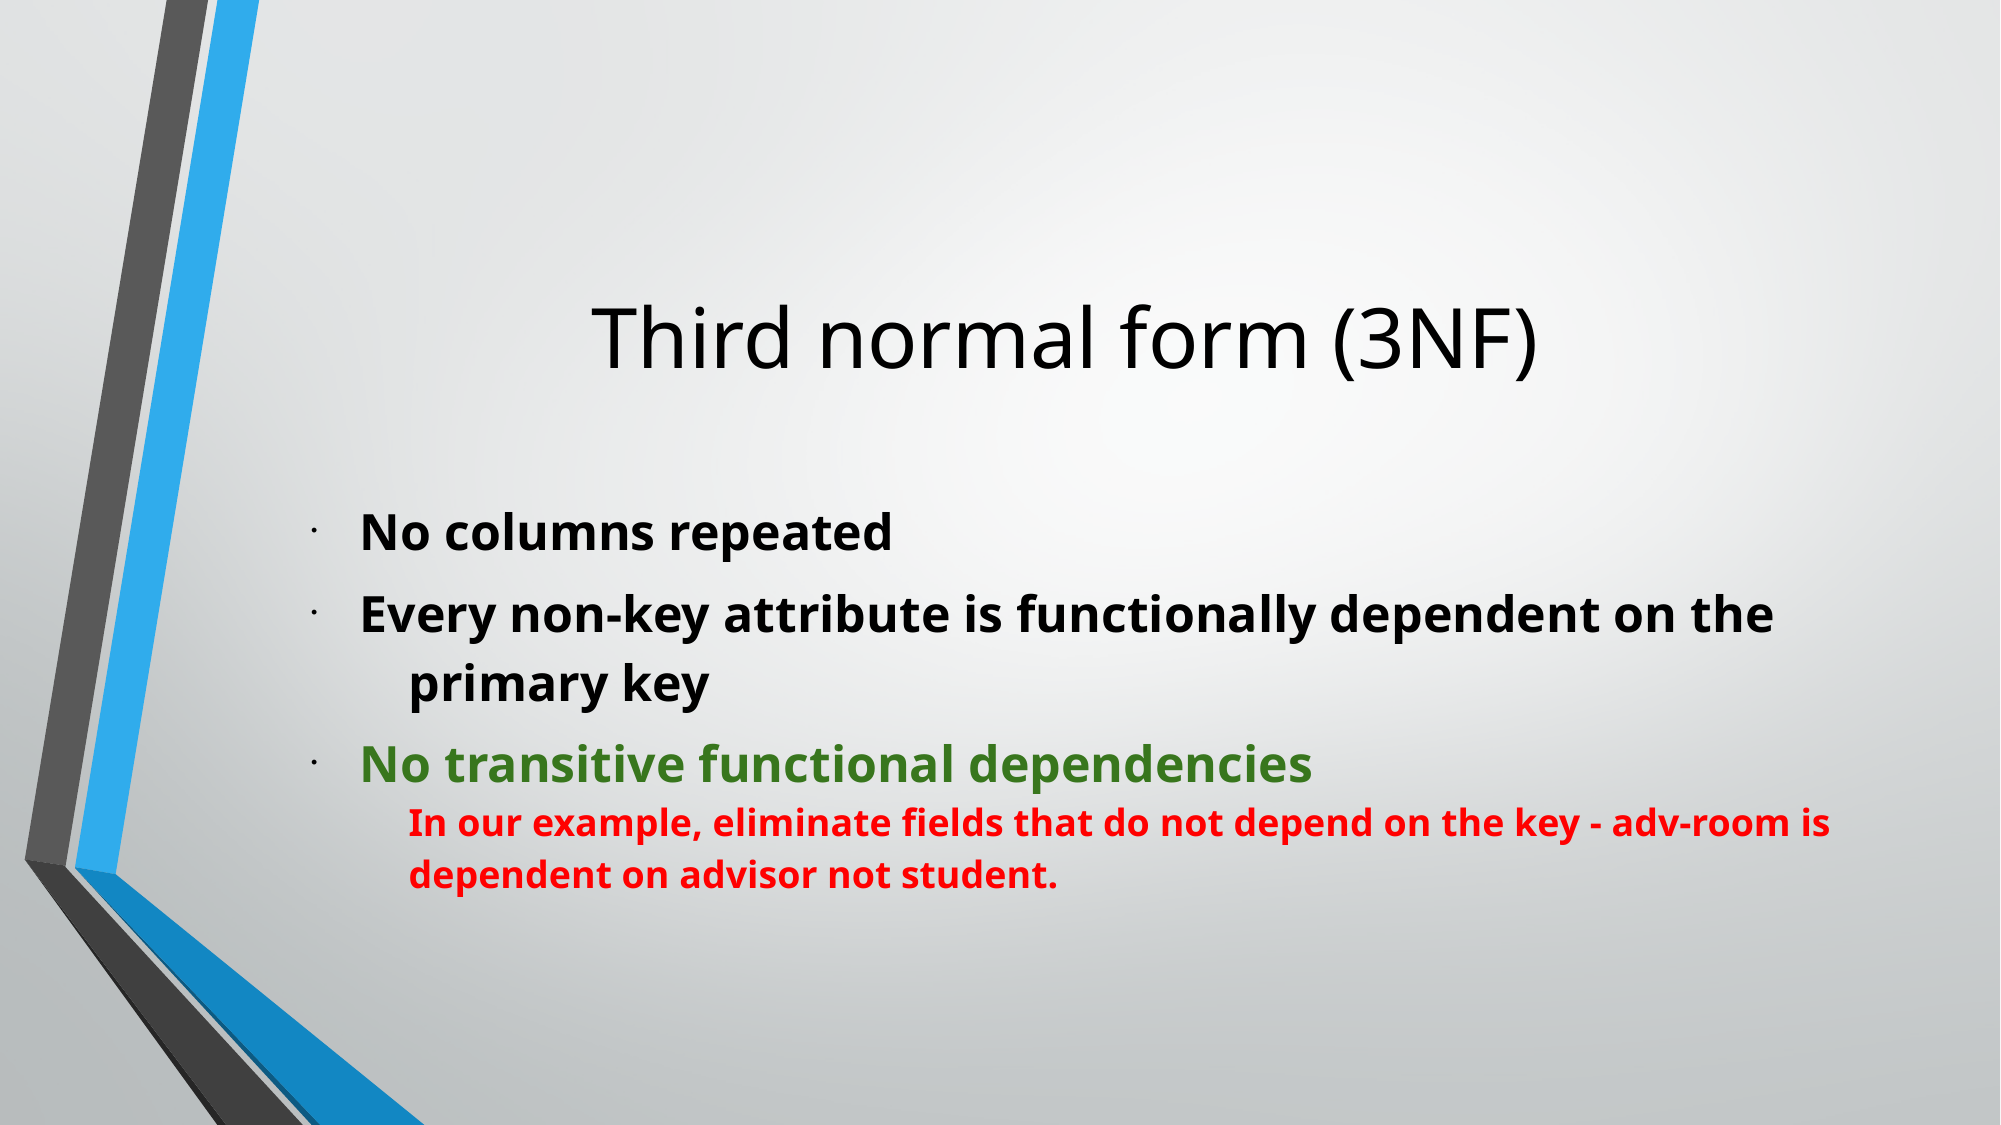

# Third normal form (3NF)
No columns repeated
Every non-key attribute is functionally dependent on the primary key
No transitive functional dependencies
In our example, eliminate fields that do not depend on the key - adv-room is dependent on advisor not student.